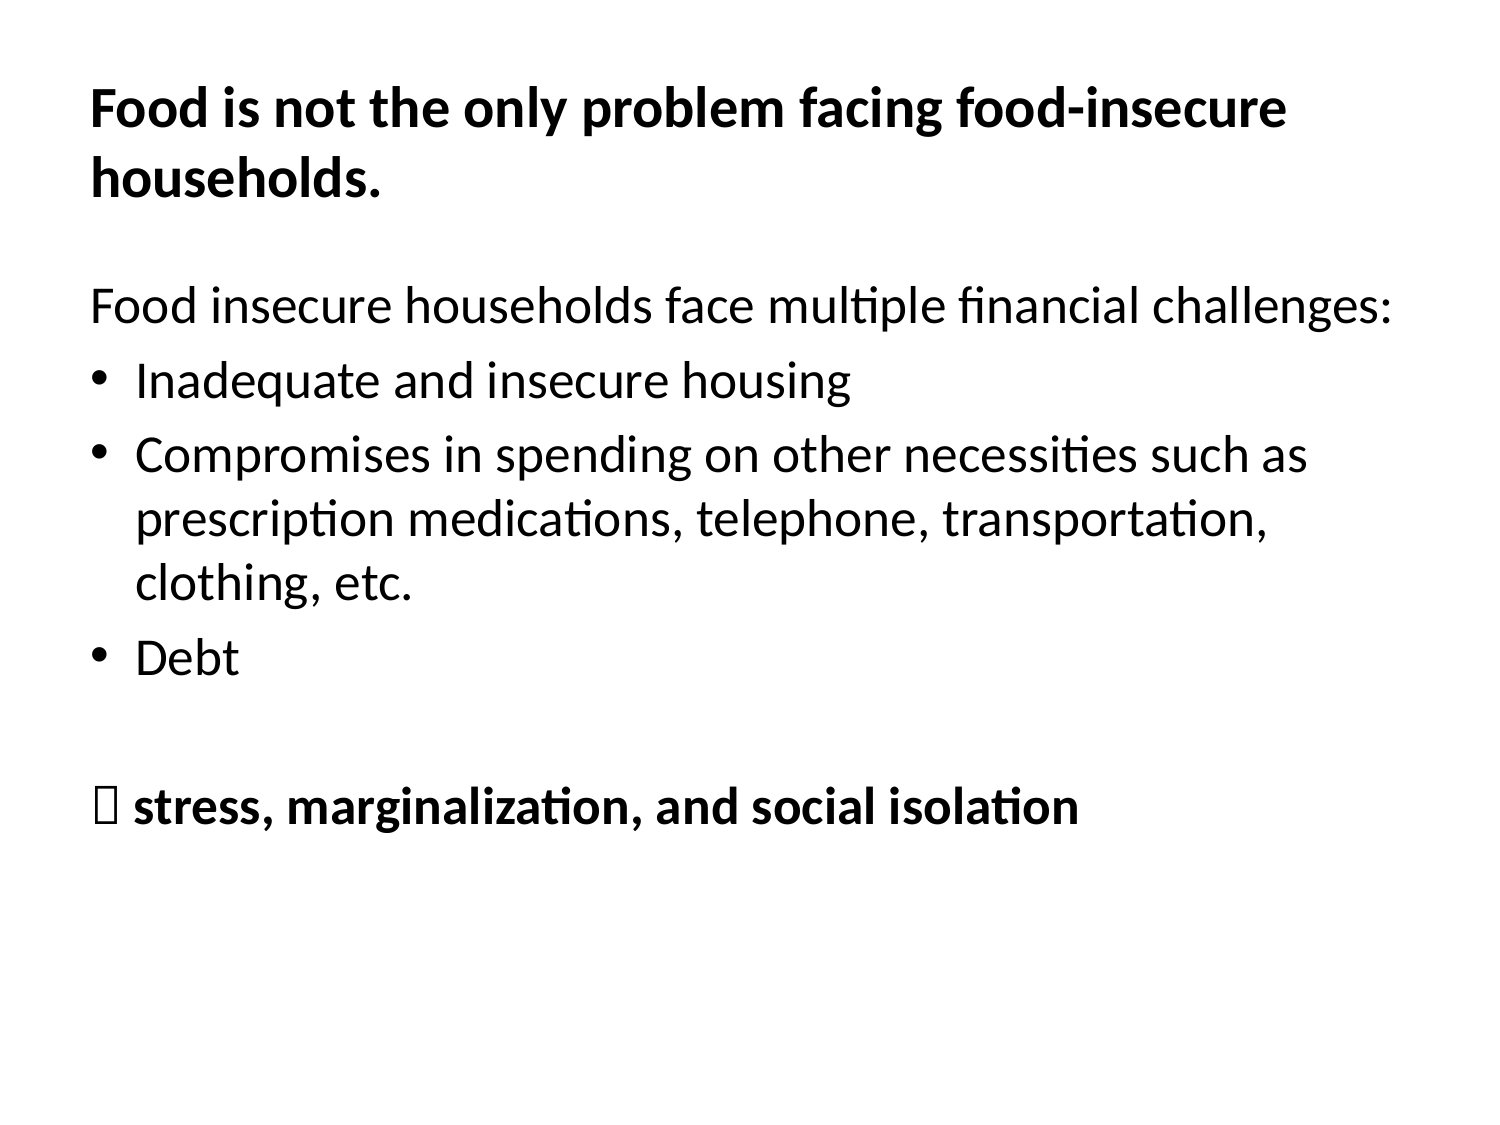

# Food is not the only problem facing food-insecure households.
Food insecure households face multiple financial challenges:
Inadequate and insecure housing
Compromises in spending on other necessities such as prescription medications, telephone, transportation, clothing, etc.
Debt
 stress, marginalization, and social isolation